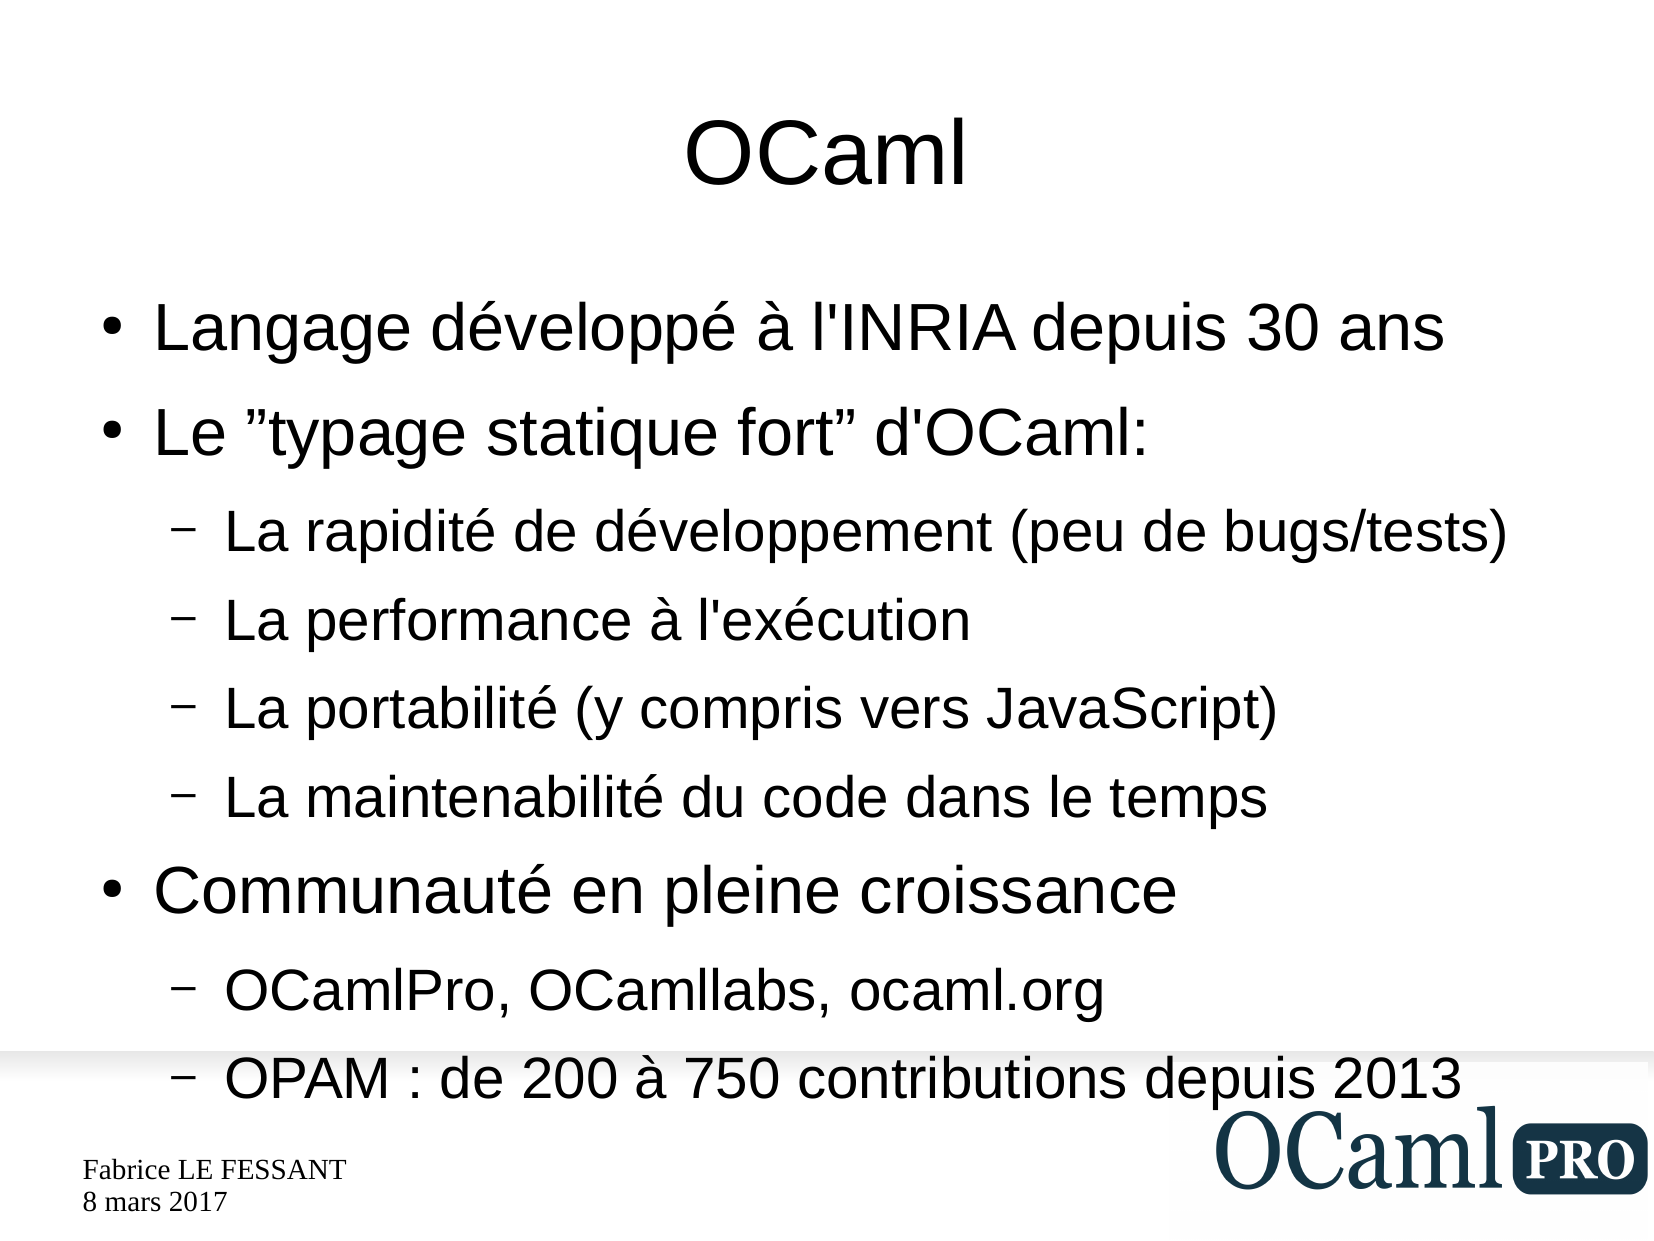

# OCaml
Langage développé à l'INRIA depuis 30 ans
Le ”typage statique fort” d'OCaml:
La rapidité de développement (peu de bugs/tests)
La performance à l'exécution
La portabilité (y compris vers JavaScript)
La maintenabilité du code dans le temps
Communauté en pleine croissance
OCamlPro, OCamllabs, ocaml.org
OPAM : de 200 à 750 contributions depuis 2013